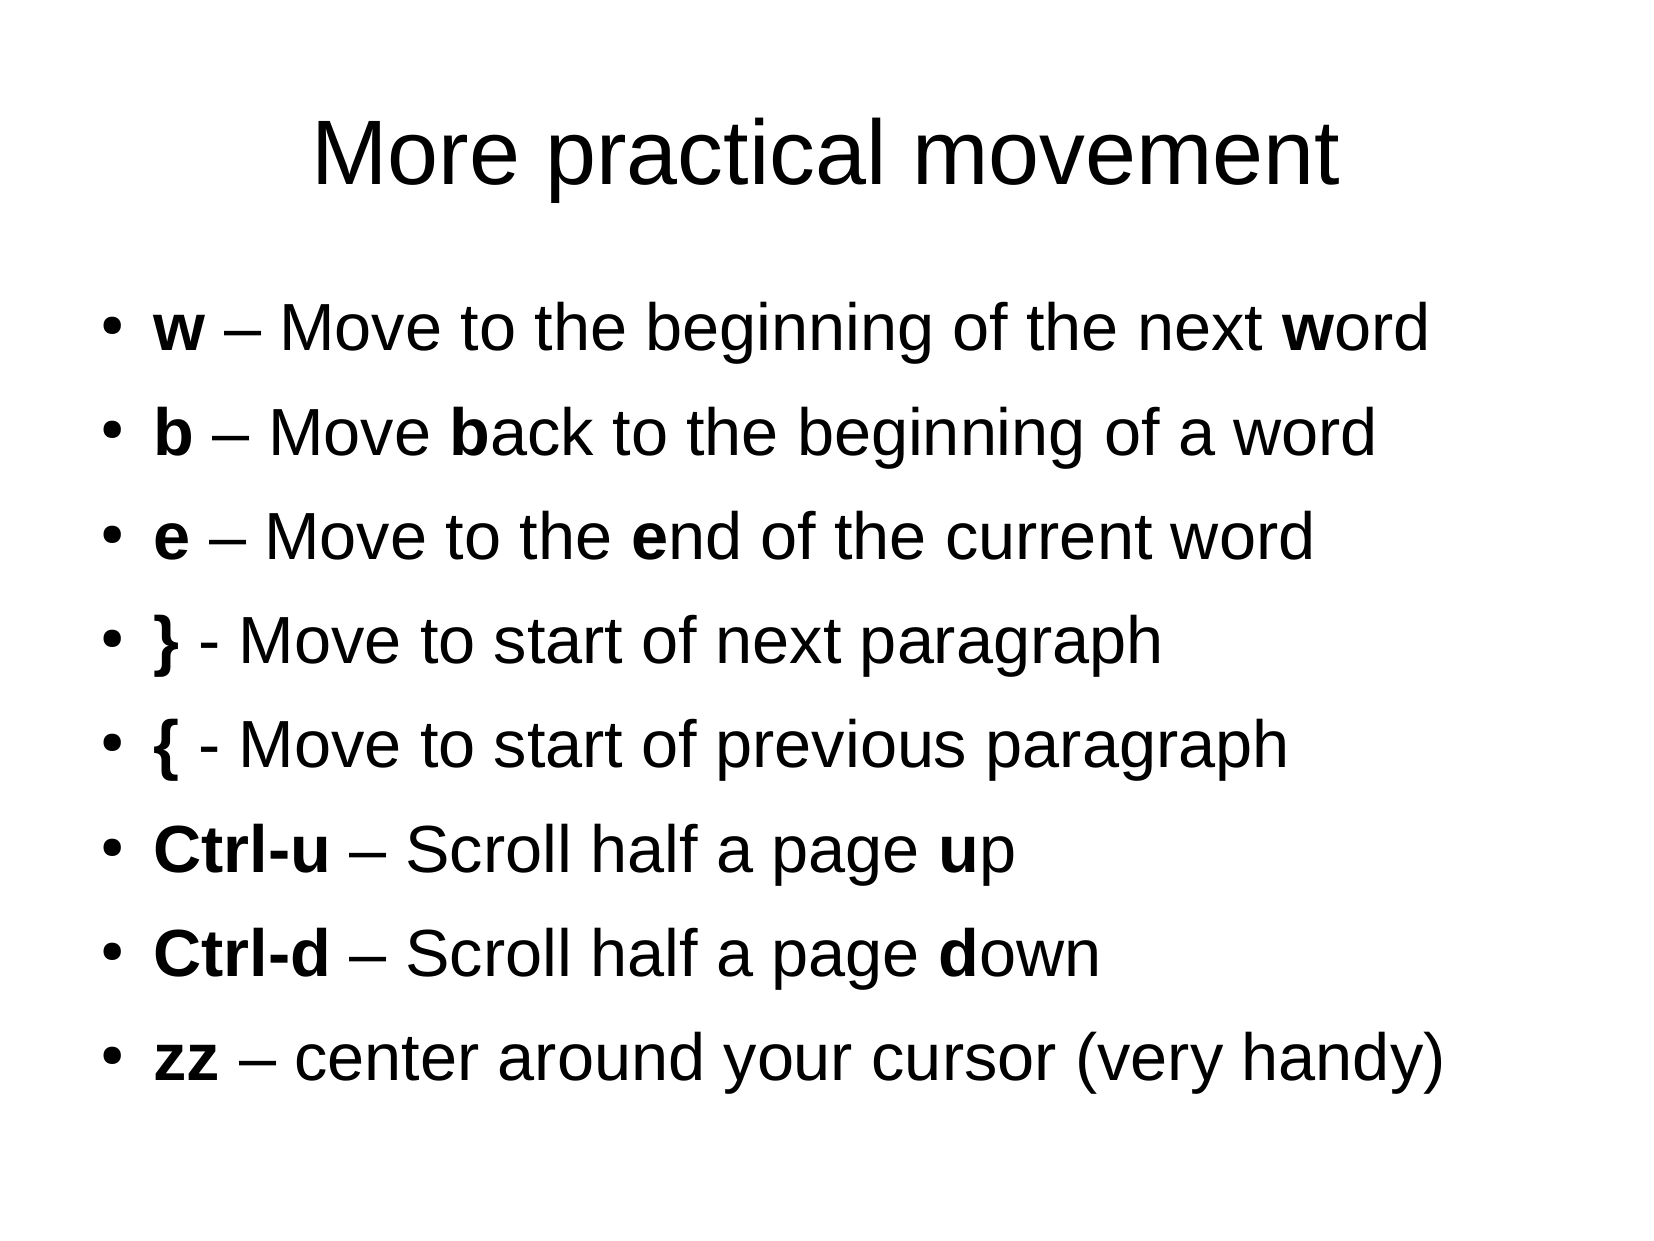

# More practical movement
w – Move to the beginning of the next word
b – Move back to the beginning of a word
e – Move to the end of the current word
} - Move to start of next paragraph
{ - Move to start of previous paragraph
Ctrl-u – Scroll half a page up
Ctrl-d – Scroll half a page down
zz – center around your cursor (very handy)